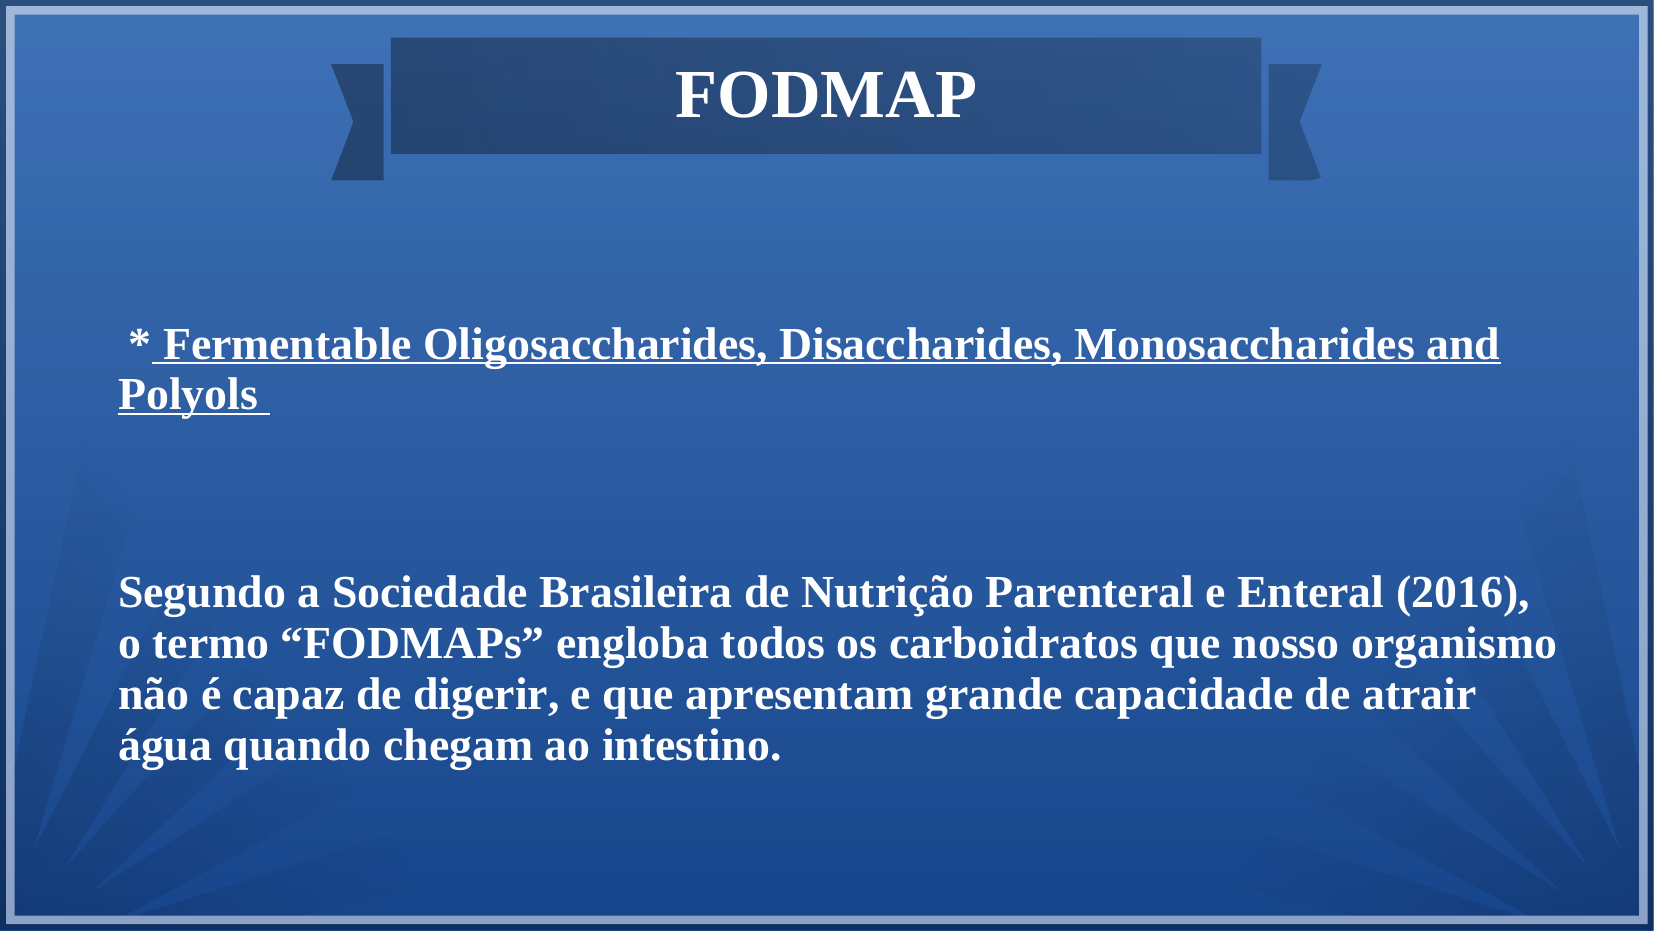

# FODMAP
 * Fermentable Oligosaccharides, Disaccharides, Monosaccharides and Polyols
Segundo a Sociedade Brasileira de Nutrição Parenteral e Enteral (2016), o termo “FODMAPs” engloba todos os carboidratos que nosso organismo não é capaz de digerir, e que apresentam grande capacidade de atrair água quando chegam ao intestino.